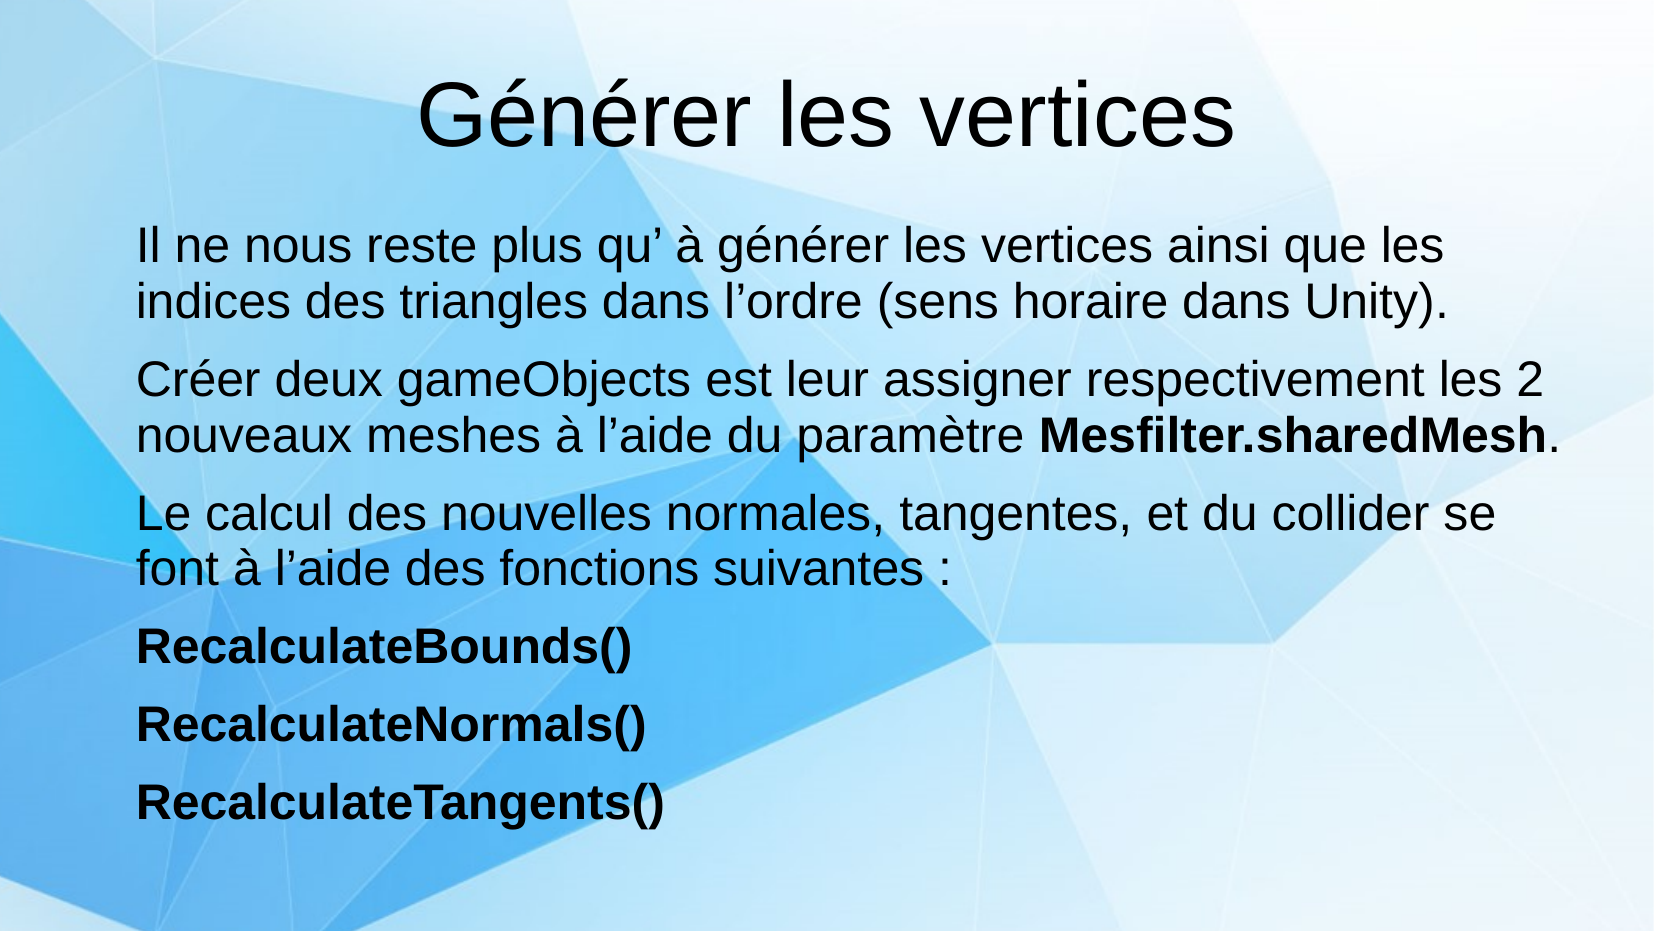

# Générer les vertices
Il ne nous reste plus qu’ à générer les vertices ainsi que les indices des triangles dans l’ordre (sens horaire dans Unity).
Créer deux gameObjects est leur assigner respectivement les 2 nouveaux meshes à l’aide du paramètre Mesfilter.sharedMesh.
Le calcul des nouvelles normales, tangentes, et du collider se font à l’aide des fonctions suivantes :
RecalculateBounds()
RecalculateNormals()
RecalculateTangents()